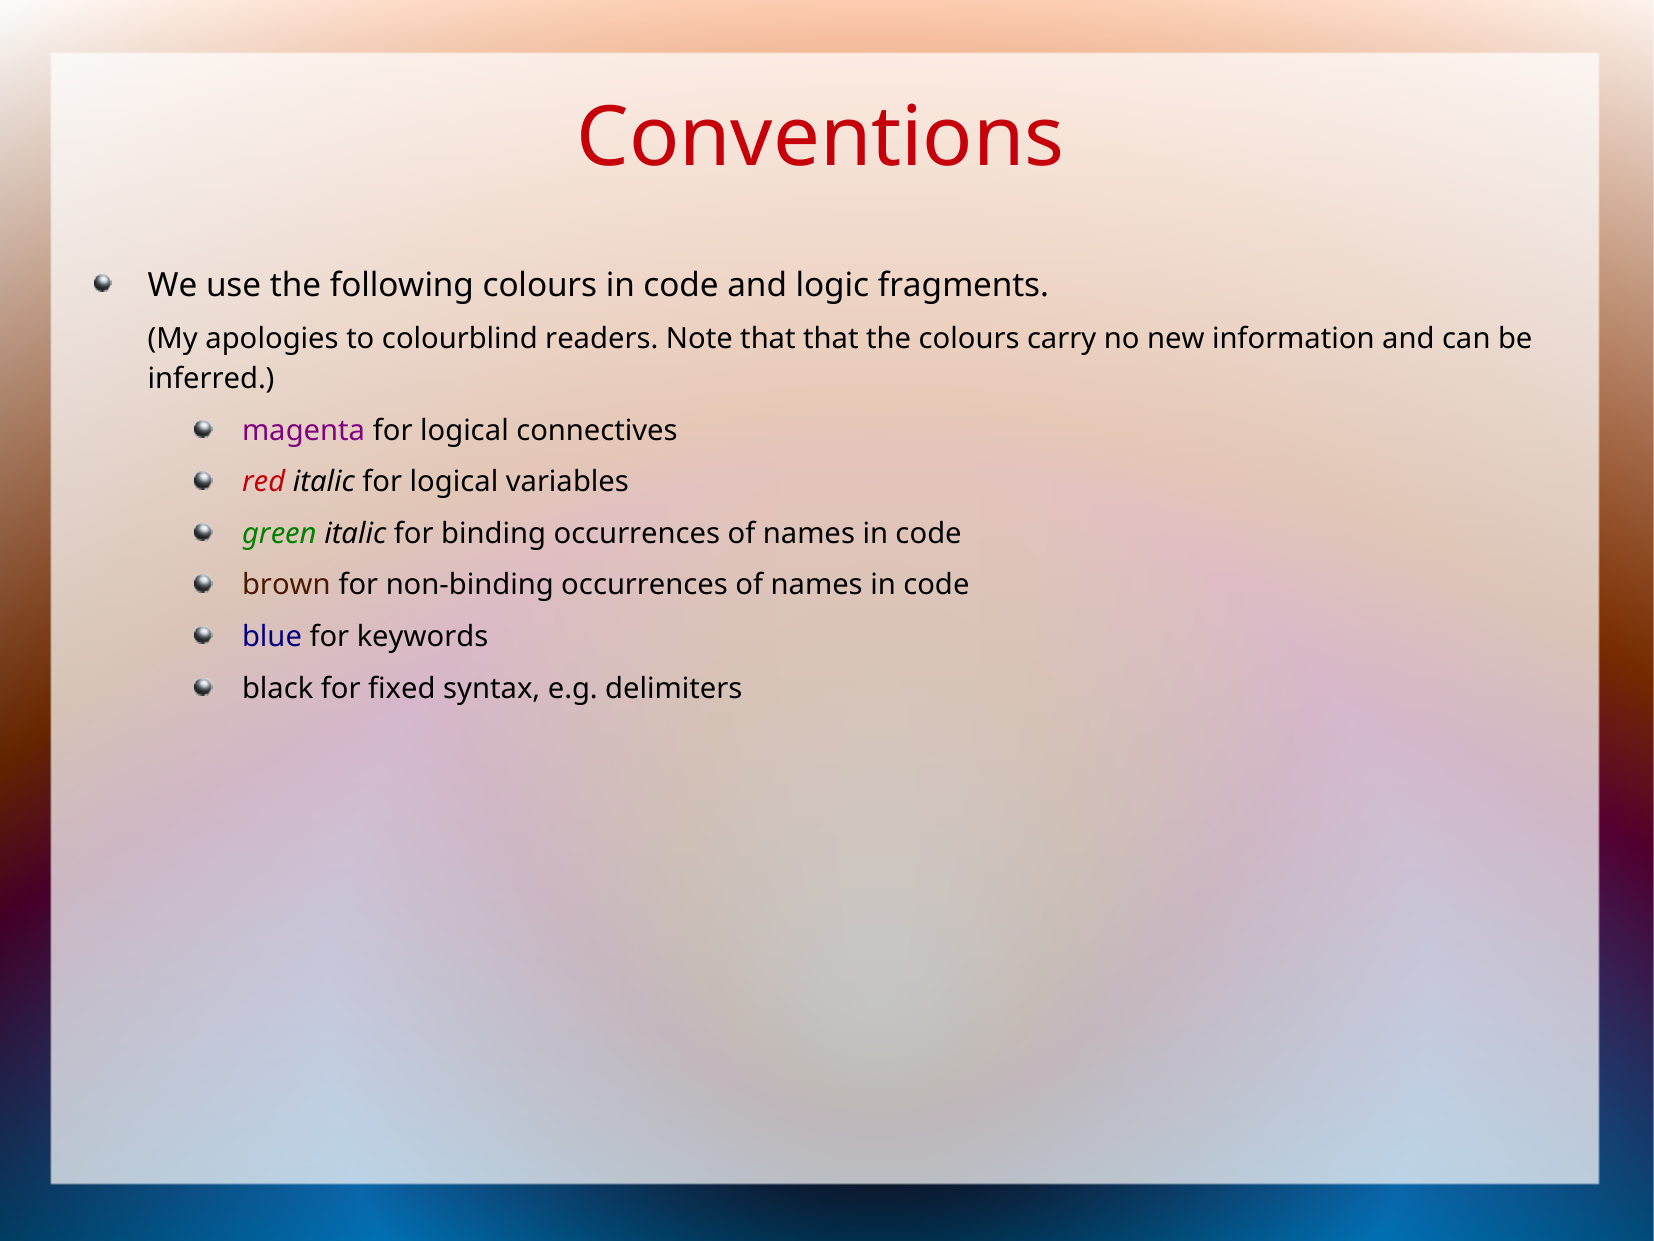

# Conventions
We use the following colours in code and logic fragments.
(My apologies to colourblind readers. Note that that the colours carry no new information and can be inferred.)
magenta for logical connectives
red italic for logical variables
green italic for binding occurrences of names in code
brown for non-binding occurrences of names in code
blue for keywords
black for fixed syntax, e.g. delimiters